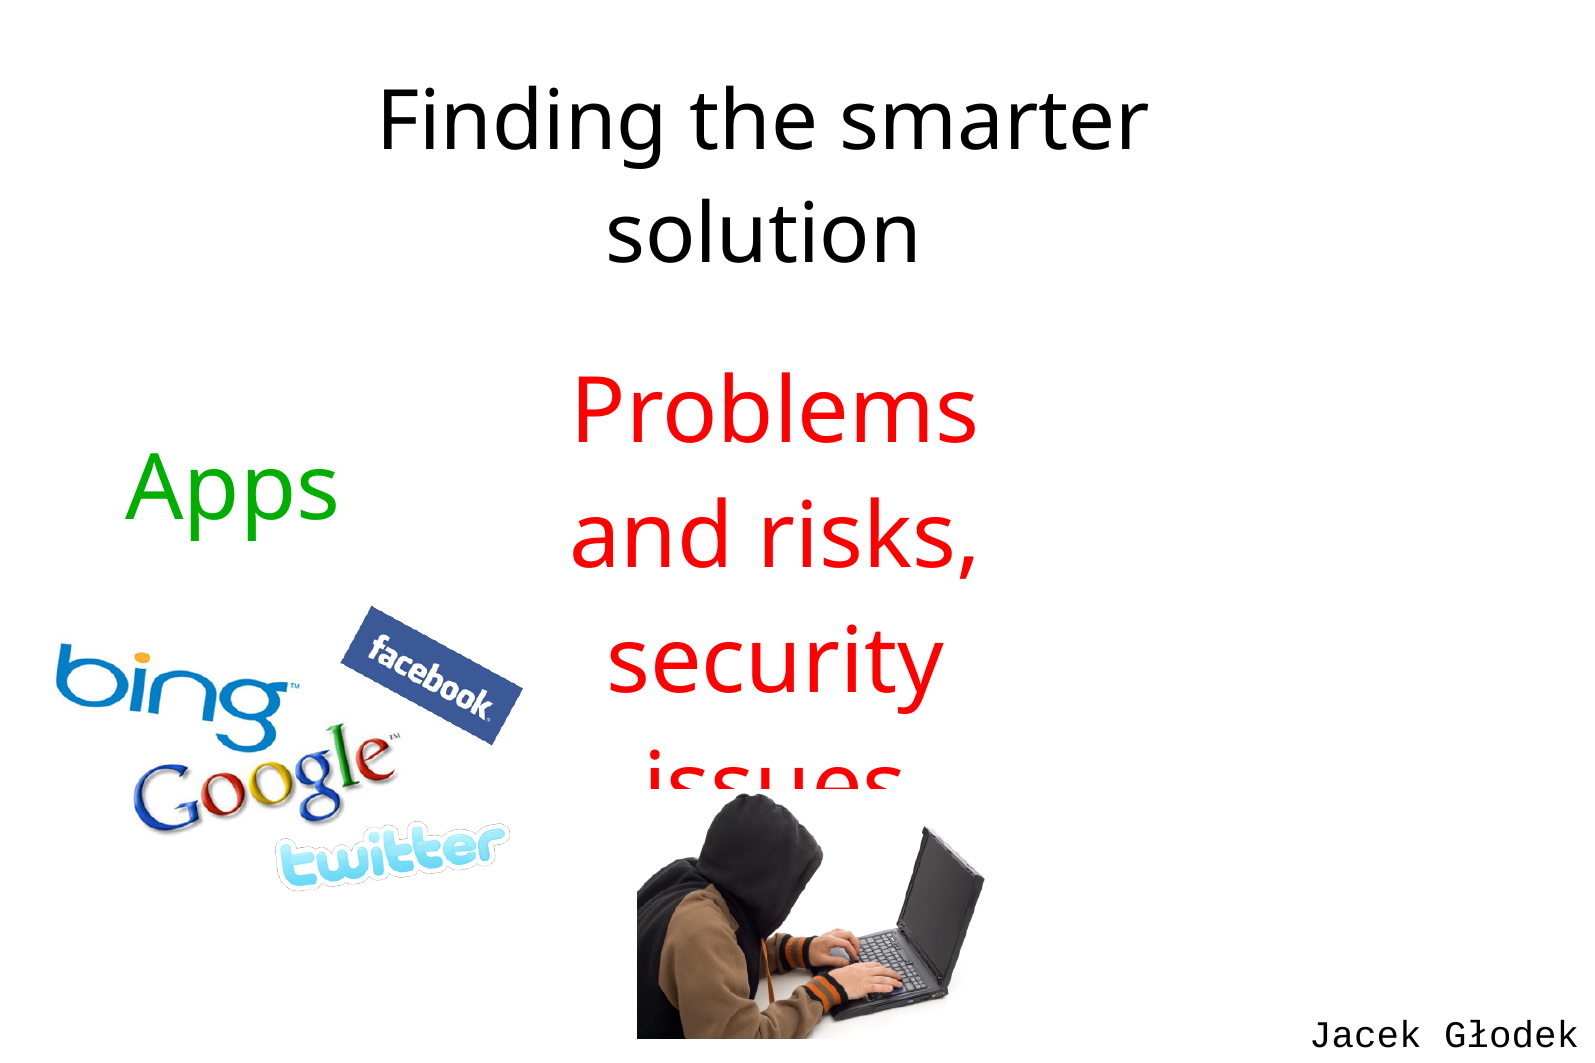

Finding the smarter solution
Problems and risks,
security issues
Apps
Jacek Głodek